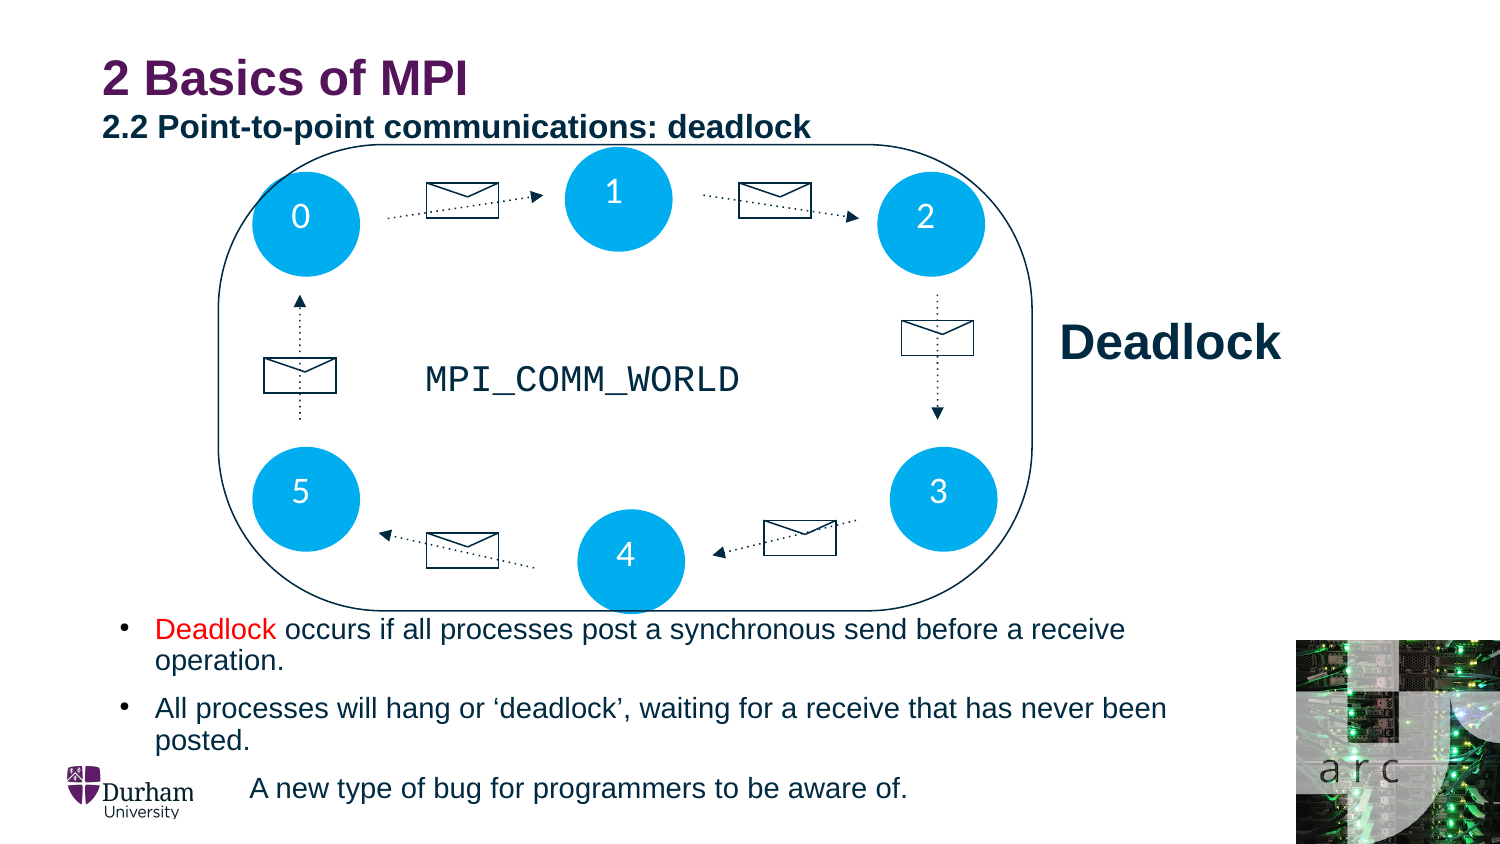

# 2 Basics of MPI 2.2 Point-to-point communications: deadlock
1
0
2
Deadlock occurs if all processes post a synchronous send before a receive operation.
All processes will hang or ‘deadlock’, waiting for a receive that has never been posted.
		A new type of bug for programmers to be aware of.
Deadlock
MPI_COMM_WORLD
5
3
4